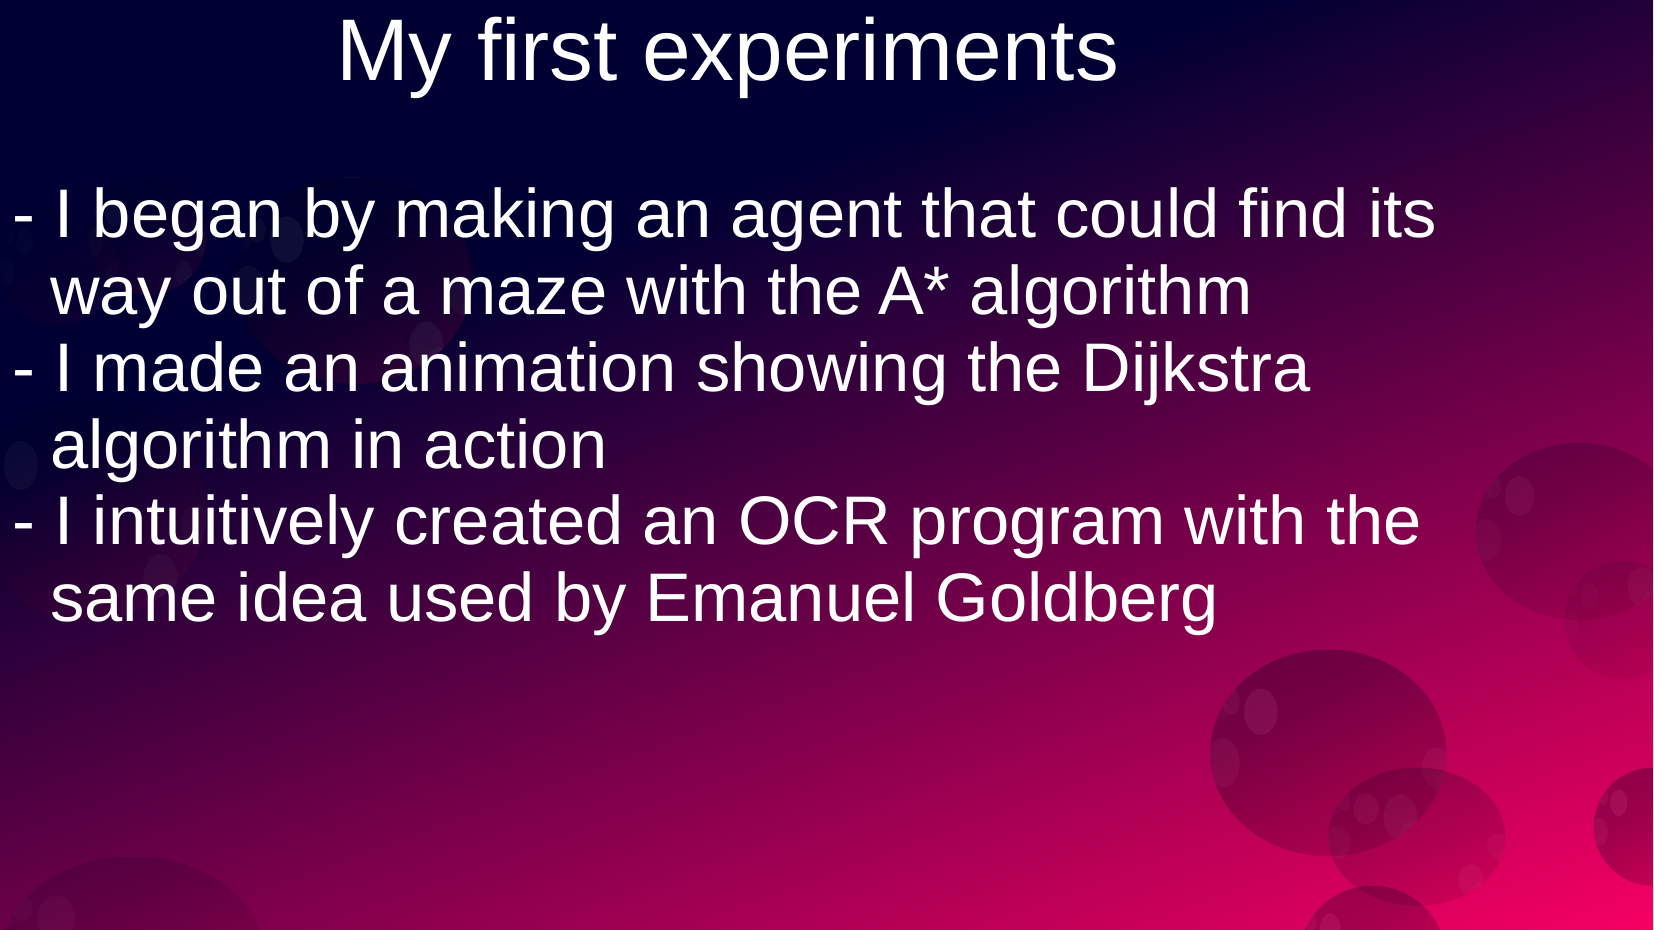

# My first experiments - I began by making an agent that could find its 	way out of a maze with the A* algorithm - I made an animation showing the Dijkstra 		algorithm in action - I intuitively created an OCR program with the 	same idea used by Emanuel Goldberg